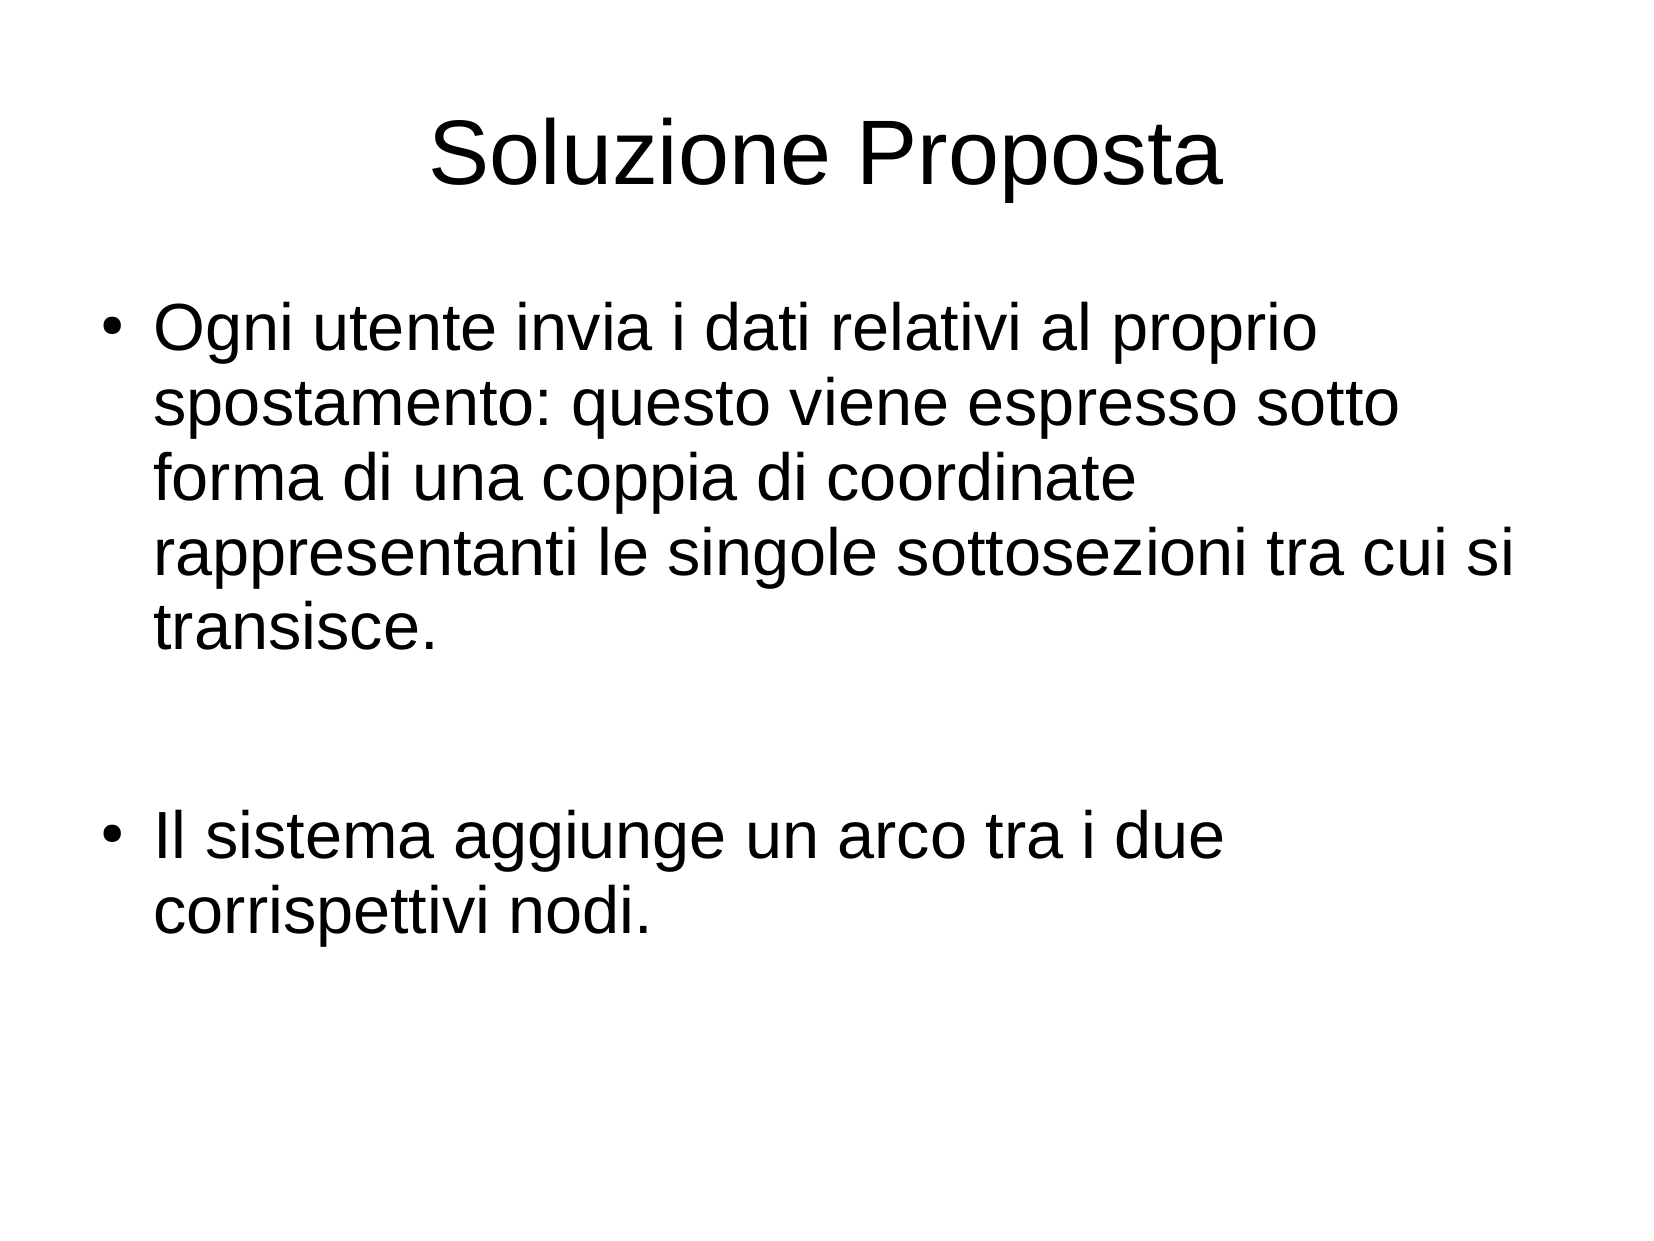

# Soluzione Proposta
Ogni utente invia i dati relativi al proprio spostamento: questo viene espresso sotto forma di una coppia di coordinate rappresentanti le singole sottosezioni tra cui si transisce.
Il sistema aggiunge un arco tra i due corrispettivi nodi.